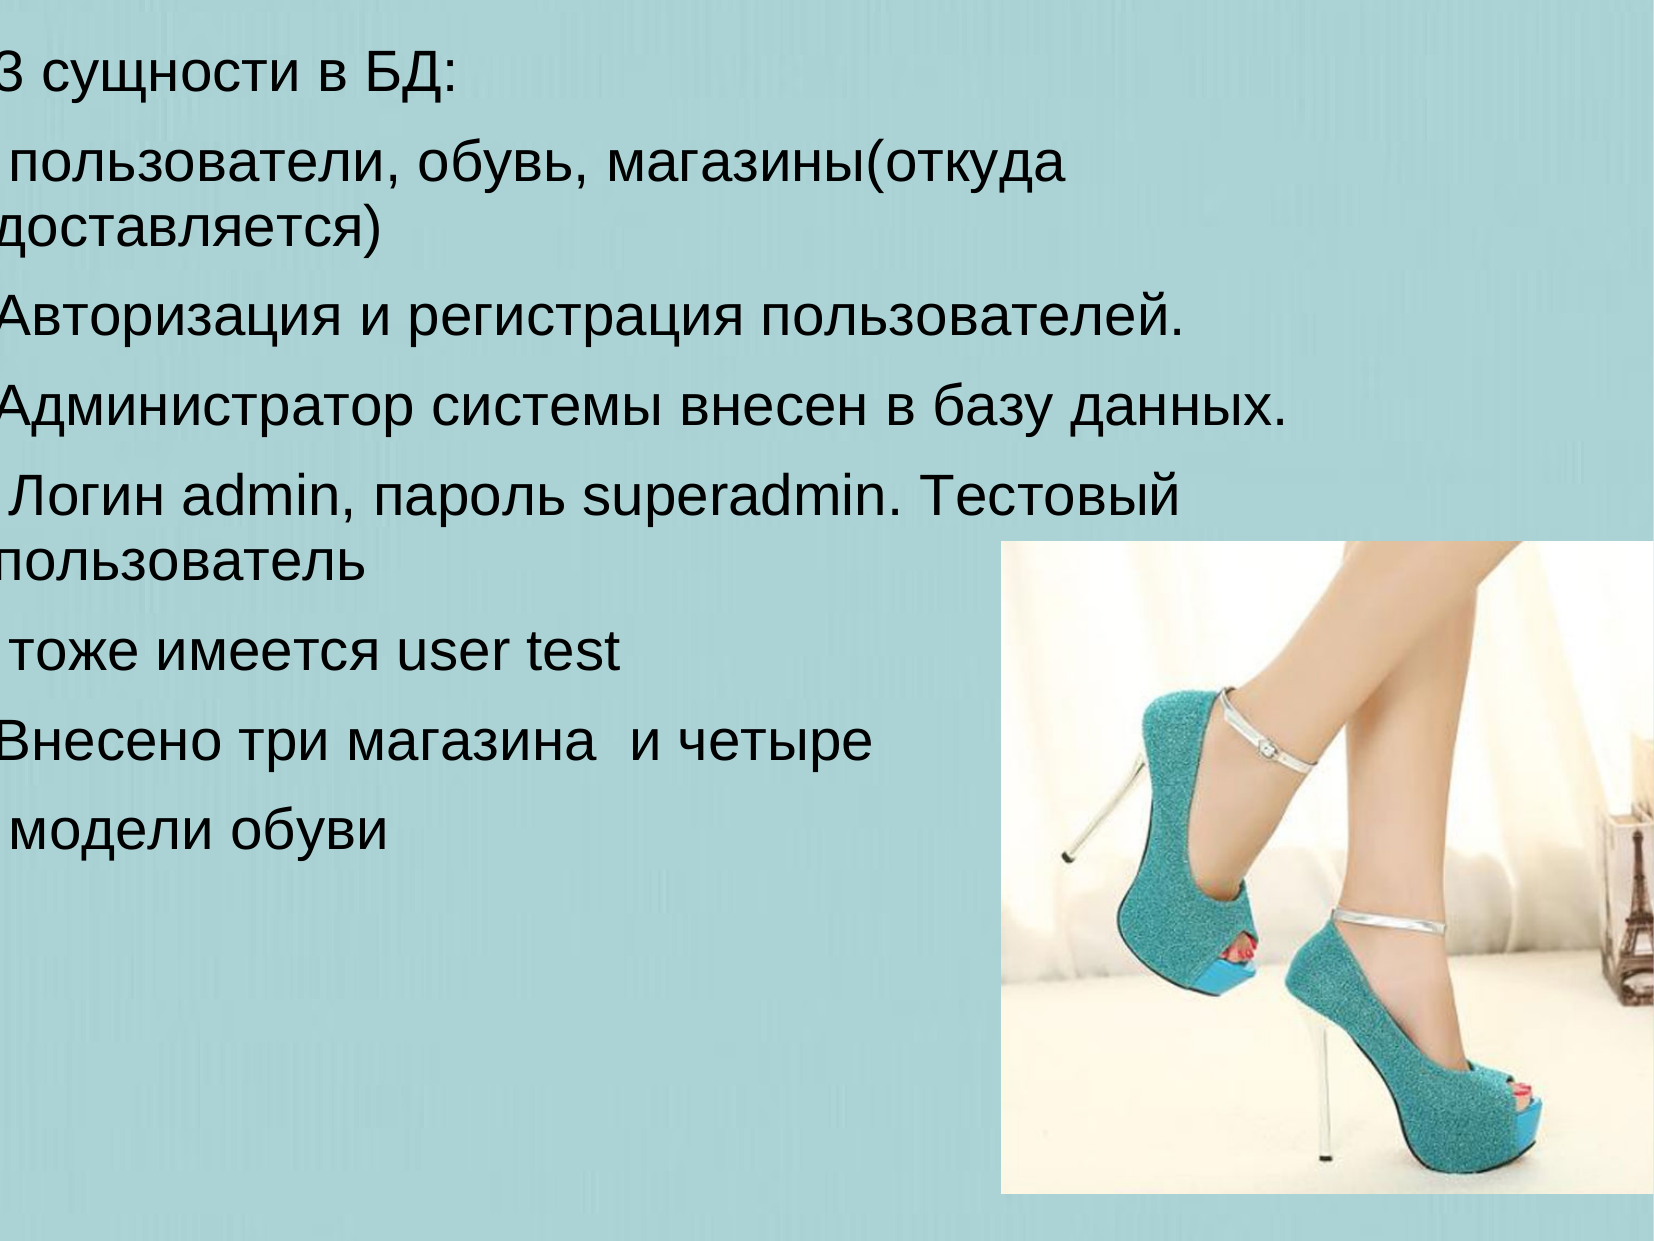

#
3 сущности в БД:
 пользователи, обувь, магазины(откуда доставляется)
Авторизация и регистрация пользователей.
Администратор системы внесен в базу данных.
 Логин admin, пароль superadmin. Тестовый пользователь
 тоже имеется user test
Внесено три магазина и четыре
 модели обуви